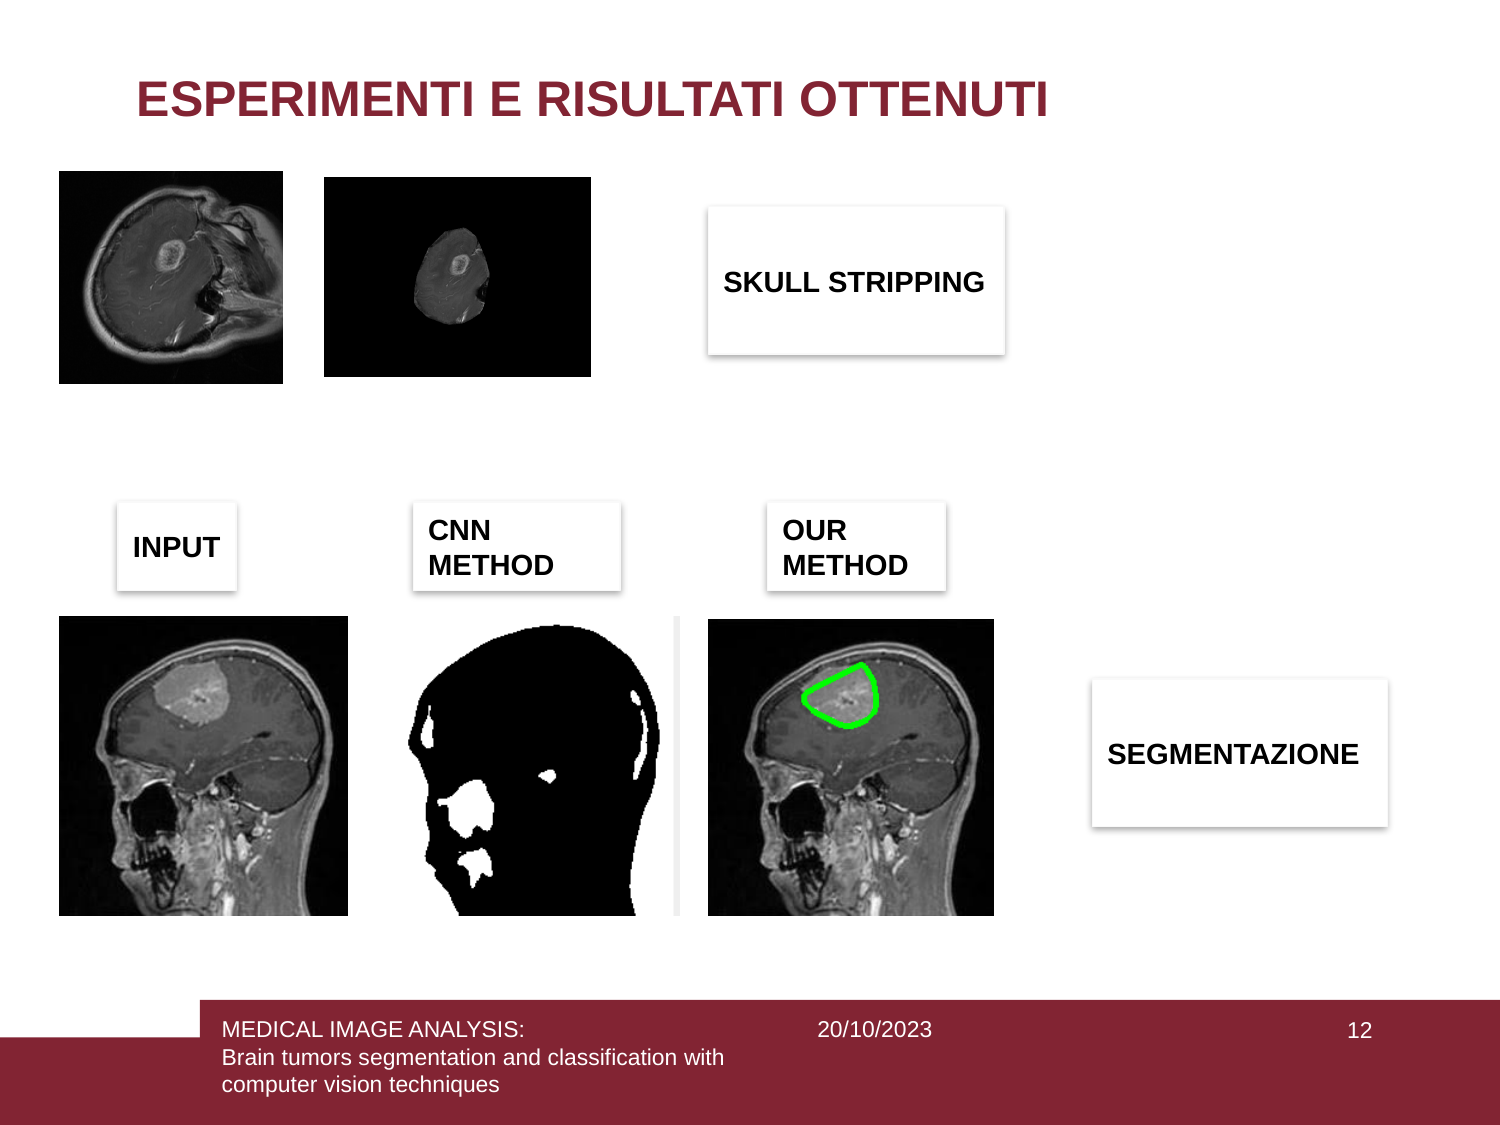

# ESPERIMENTI E RISULTATI OTTENUTI
SKULL STRIPPING
INPUT
CNN METHOD
OUR METHOD
SEGMENTAZIONE
MEDICAL IMAGE ANALYSIS:
Brain tumors segmentation and classification with computer vision techniques
20/10/2023